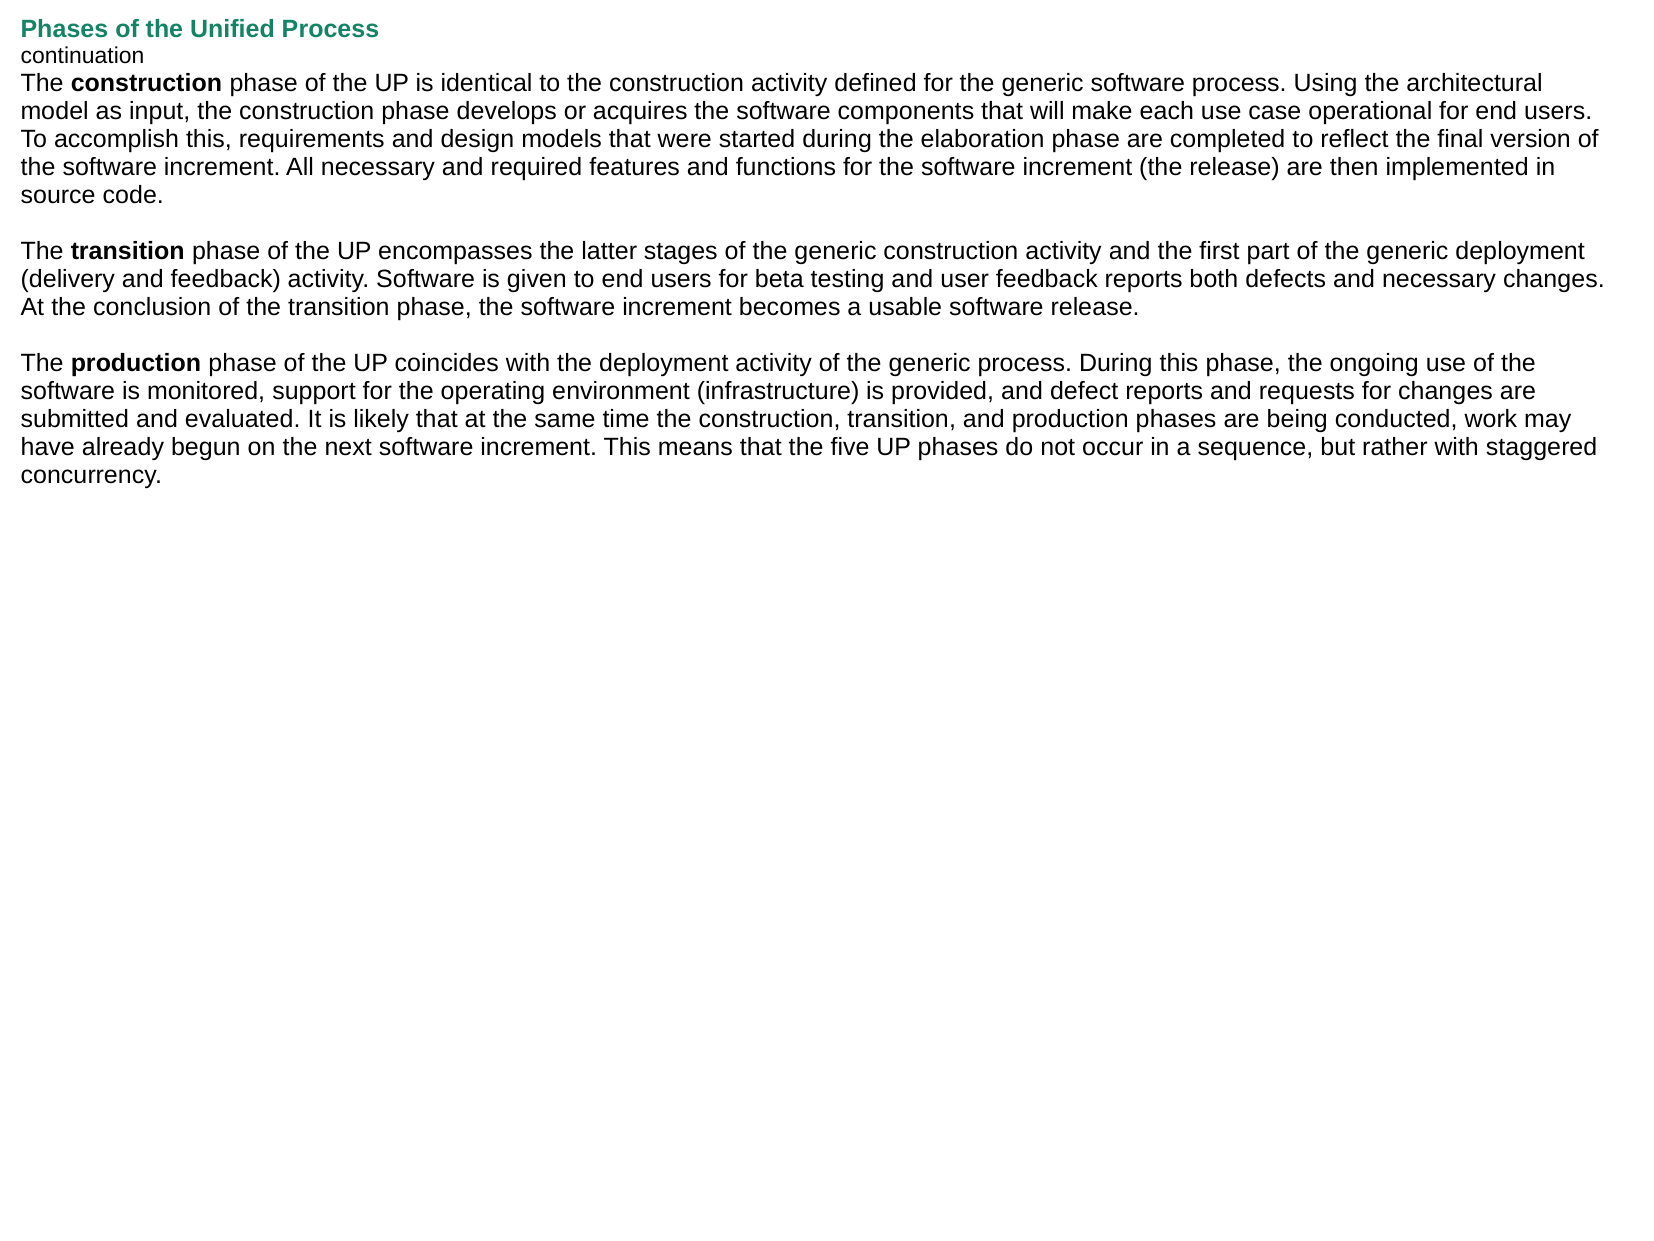

Phases of the Unified Process
continuation
The construction phase of the UP is identical to the construction activity defined for the generic software process. Using the architectural model as input, the construction phase develops or acquires the software components that will make each use case operational for end users. To accomplish this, requirements and design models that were started during the elaboration phase are completed to reflect the final version of the software increment. All necessary and required features and functions for the software increment (the release) are then implemented in source code.
The transition phase of the UP encompasses the latter stages of the generic construction activity and the first part of the generic deployment (delivery and feedback) activity. Software is given to end users for beta testing and user feedback reports both defects and necessary changes. At the conclusion of the transition phase, the software increment becomes a usable software release.
The production phase of the UP coincides with the deployment activity of the generic process. During this phase, the ongoing use of the software is monitored, support for the operating environment (infrastructure) is provided, and defect reports and requests for changes are submitted and evaluated. It is likely that at the same time the construction, transition, and production phases are being conducted, work may have already begun on the next software increment. This means that the five UP phases do not occur in a sequence, but rather with staggered concurrency.